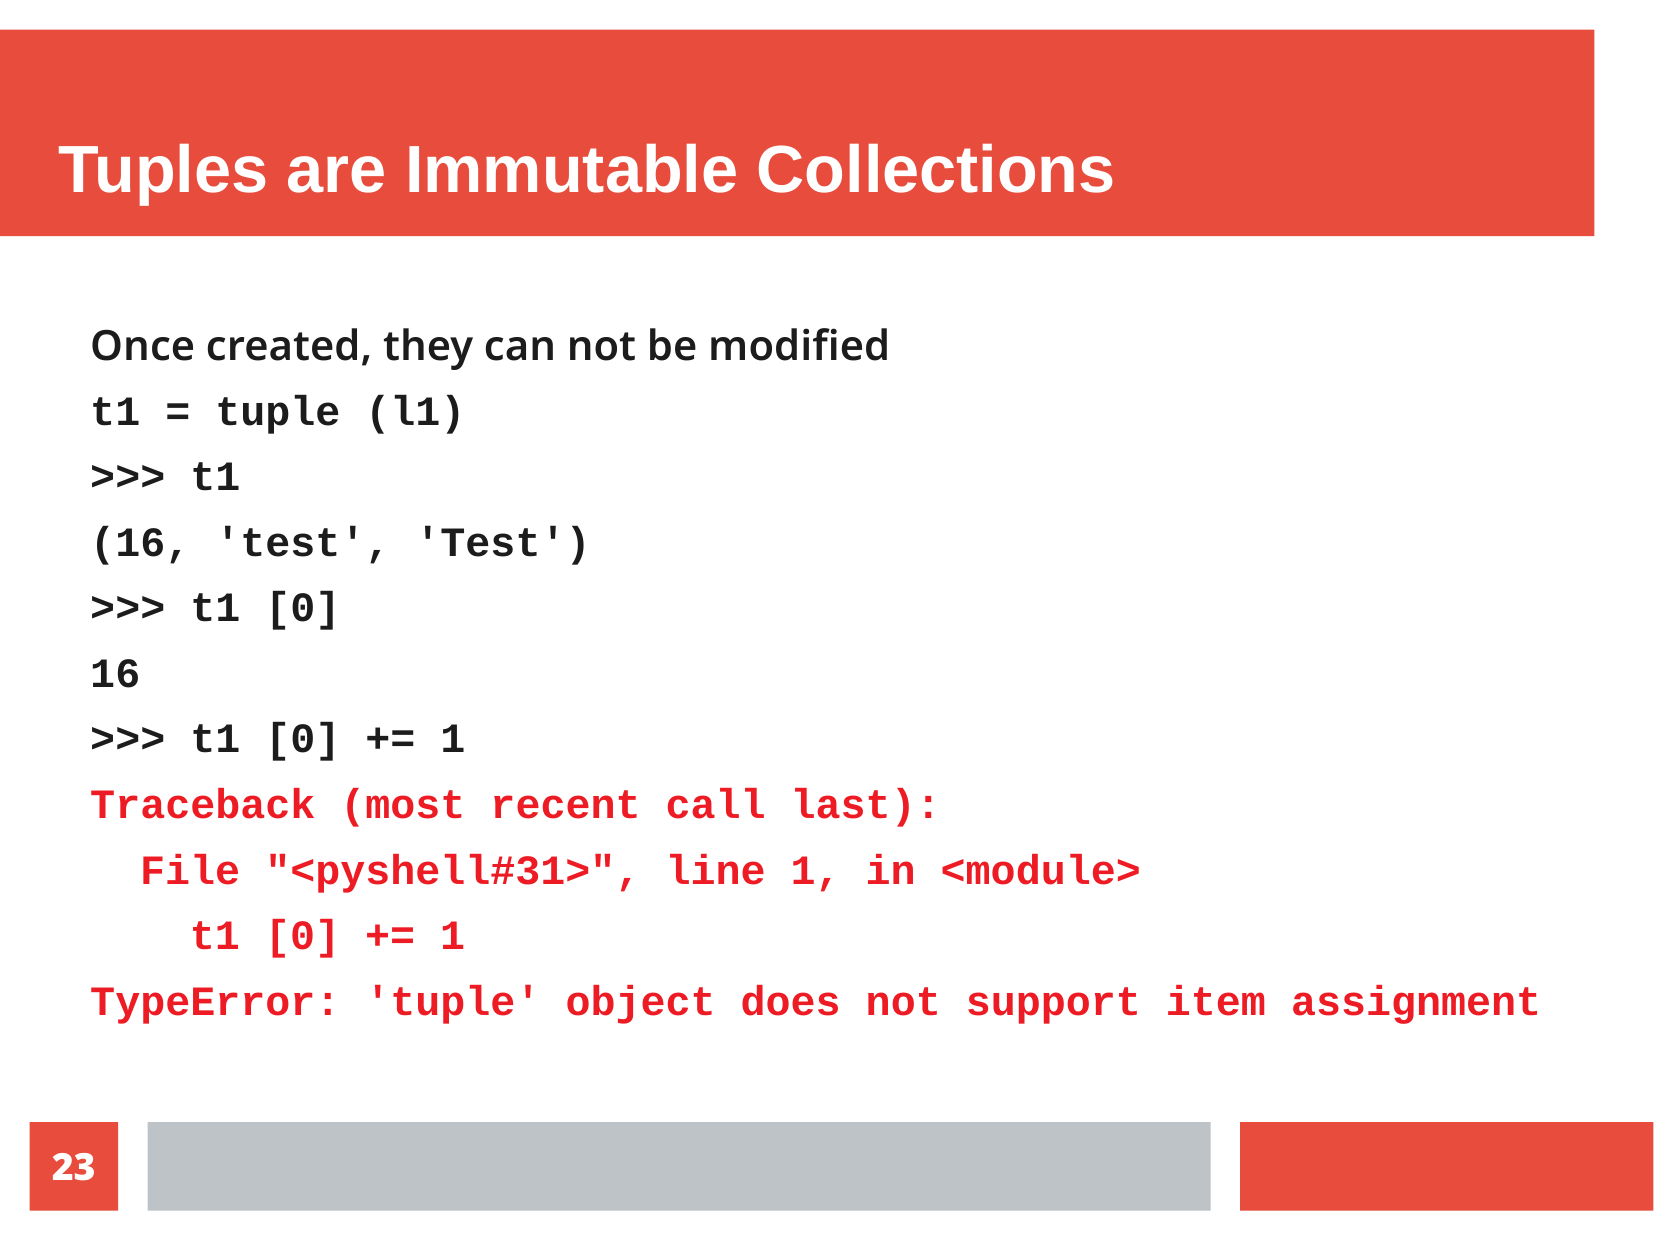

# Tuples are Immutable Collections
Once created, they can not be modified
t1 = tuple (l1)
>>> t1
(16, 'test', 'Test')
>>> t1 [0]
16
>>> t1 [0] += 1
Traceback (most recent call last):
 File "<pyshell#31>", line 1, in <module>
 t1 [0] += 1
TypeError: 'tuple' object does not support item assignment
23